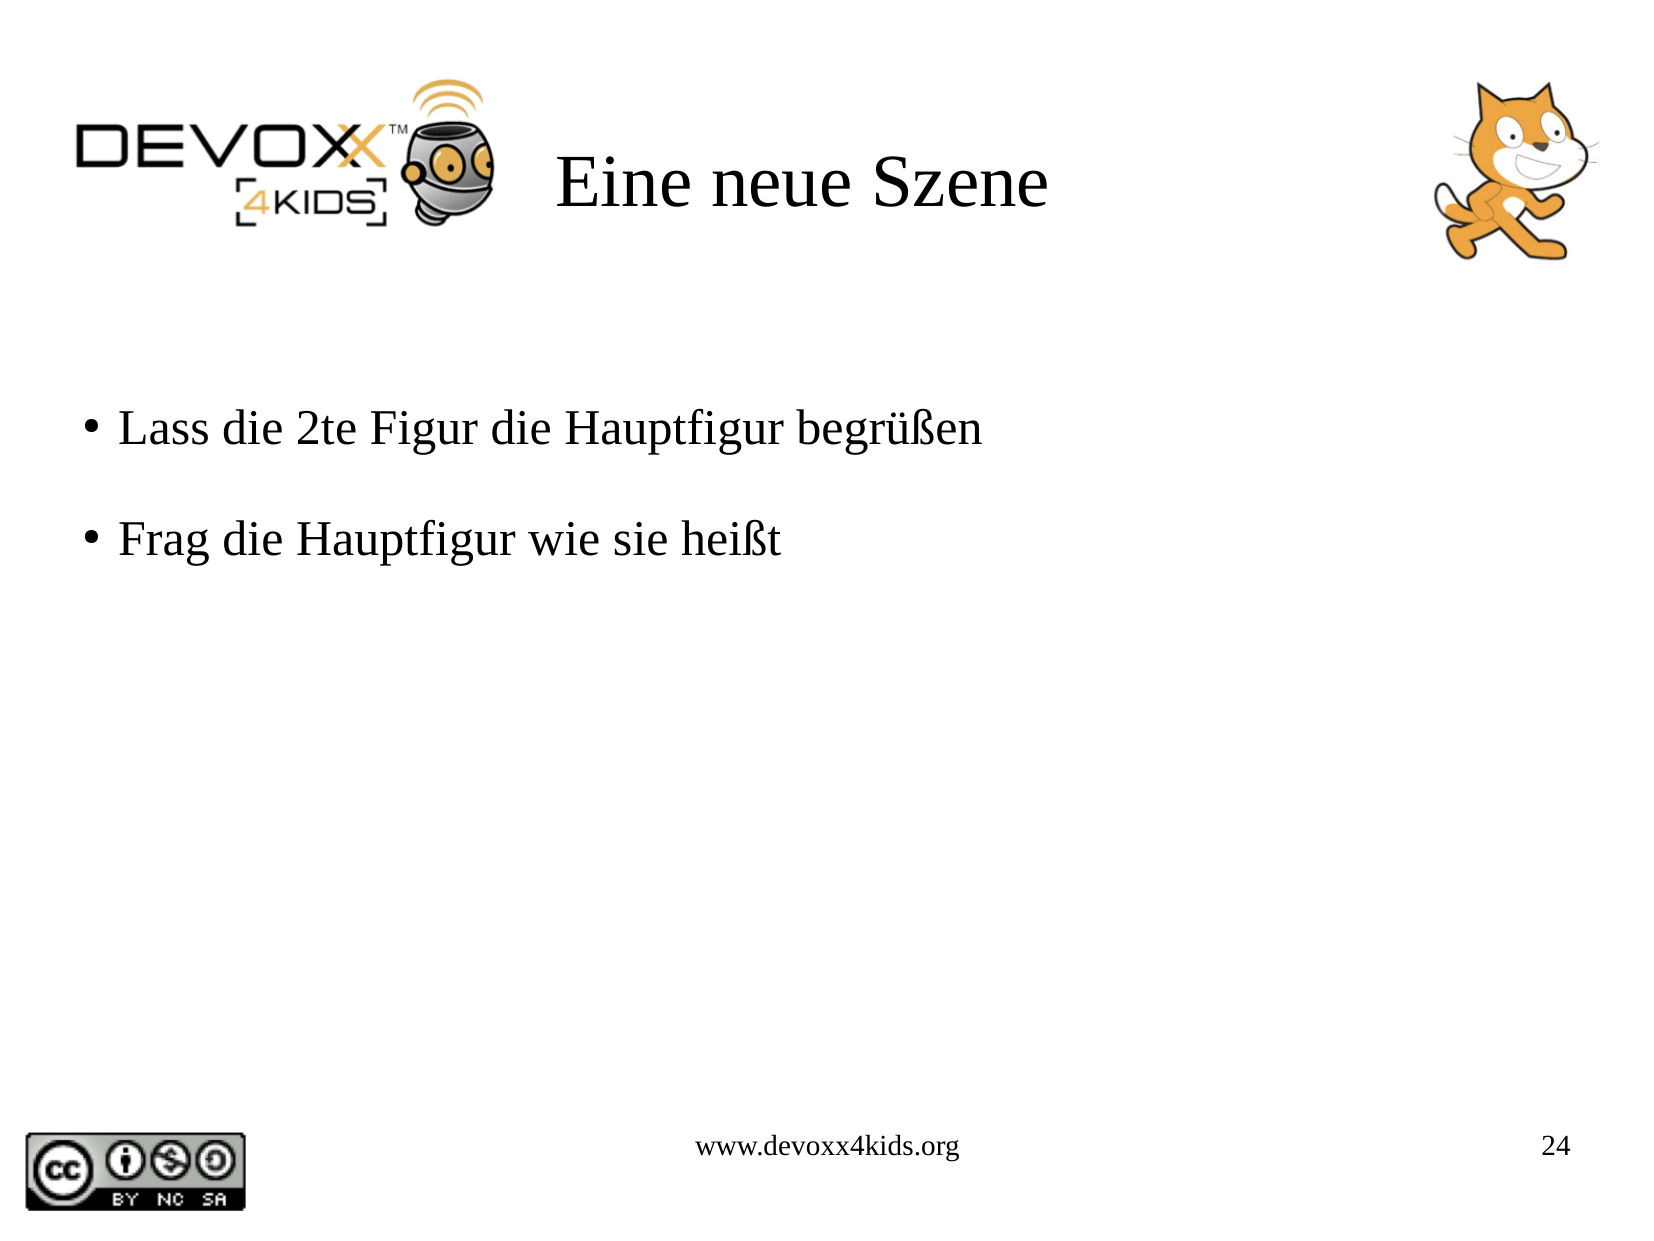

# Eine neue Szene
Lass die 2te Figur die Hauptfigur begrüßen
Frag die Hauptfigur wie sie heißt
www.devoxx4kids.org
24